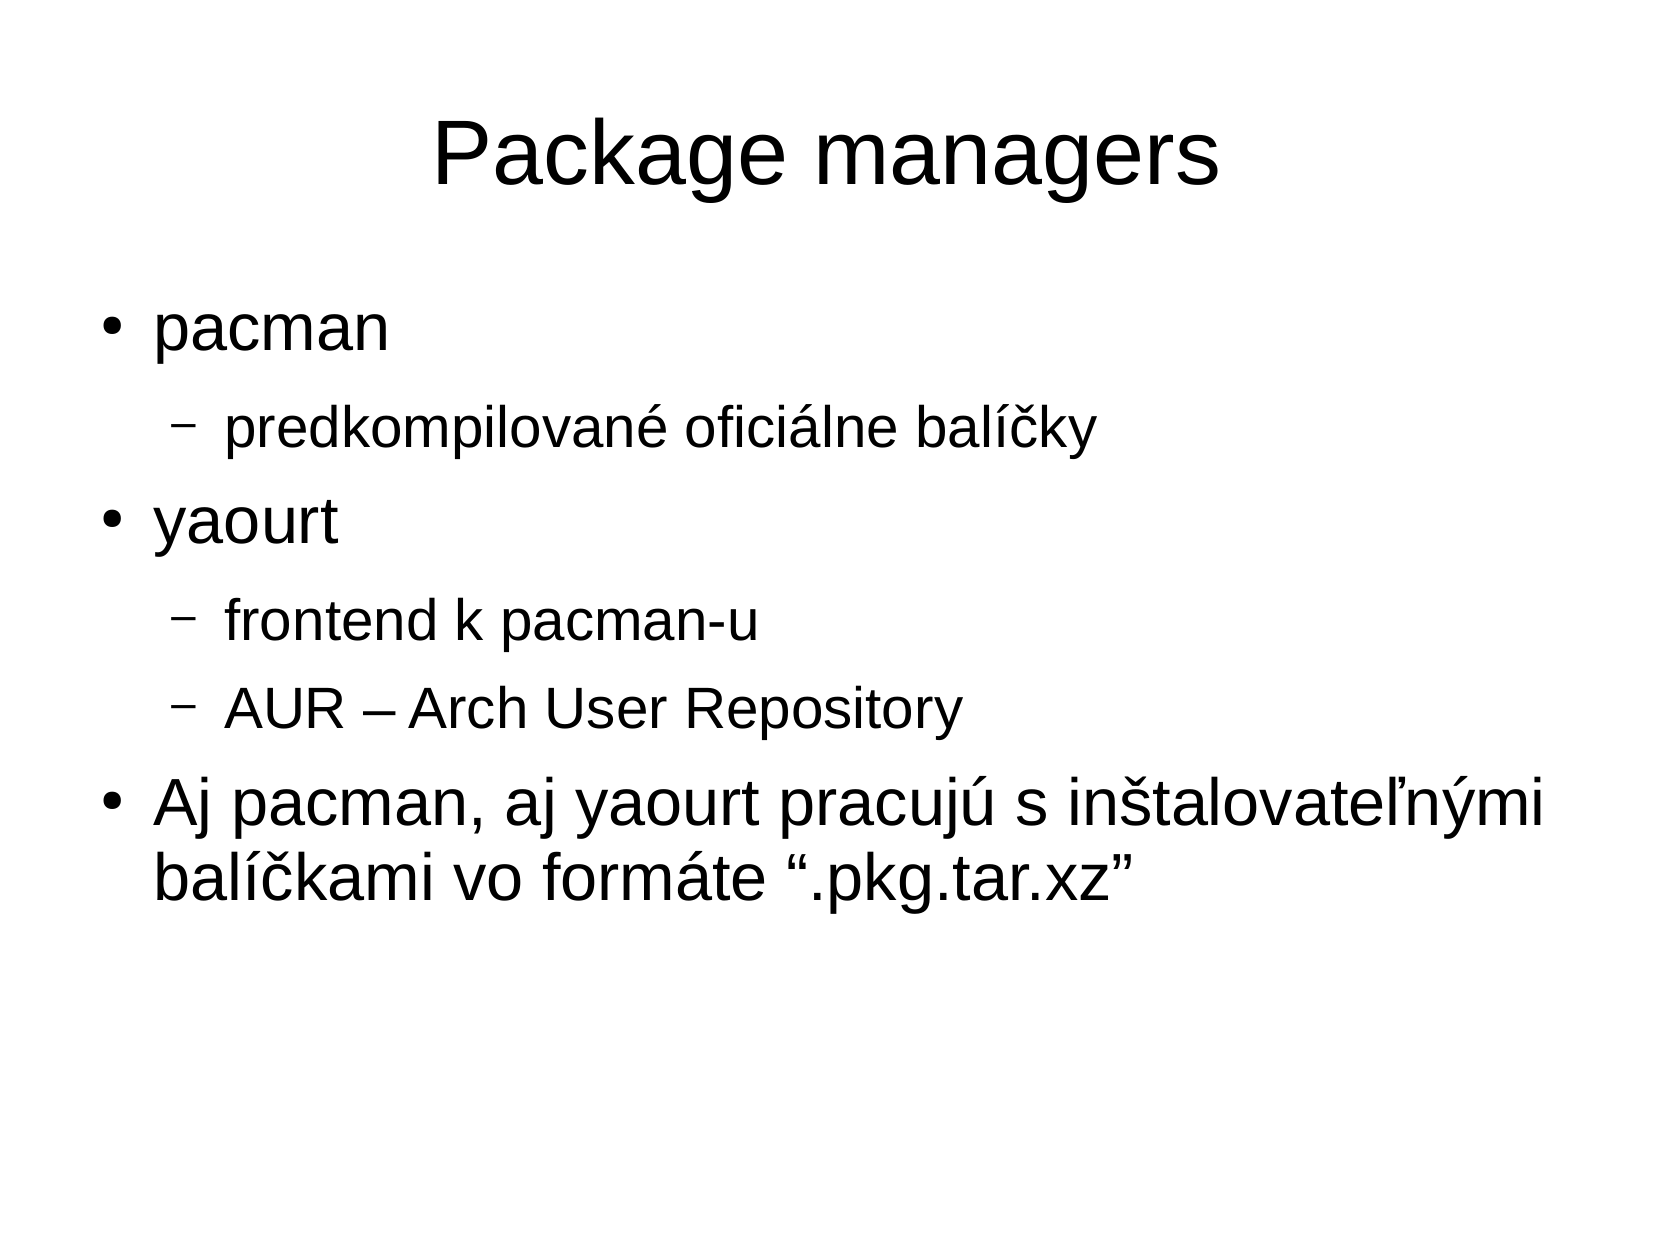

# Package managers
pacman
predkompilované oficiálne balíčky
yaourt
frontend k pacman-u
AUR – Arch User Repository
Aj pacman, aj yaourt pracujú s inštalovateľnými balíčkami vo formáte “.pkg.tar.xz”